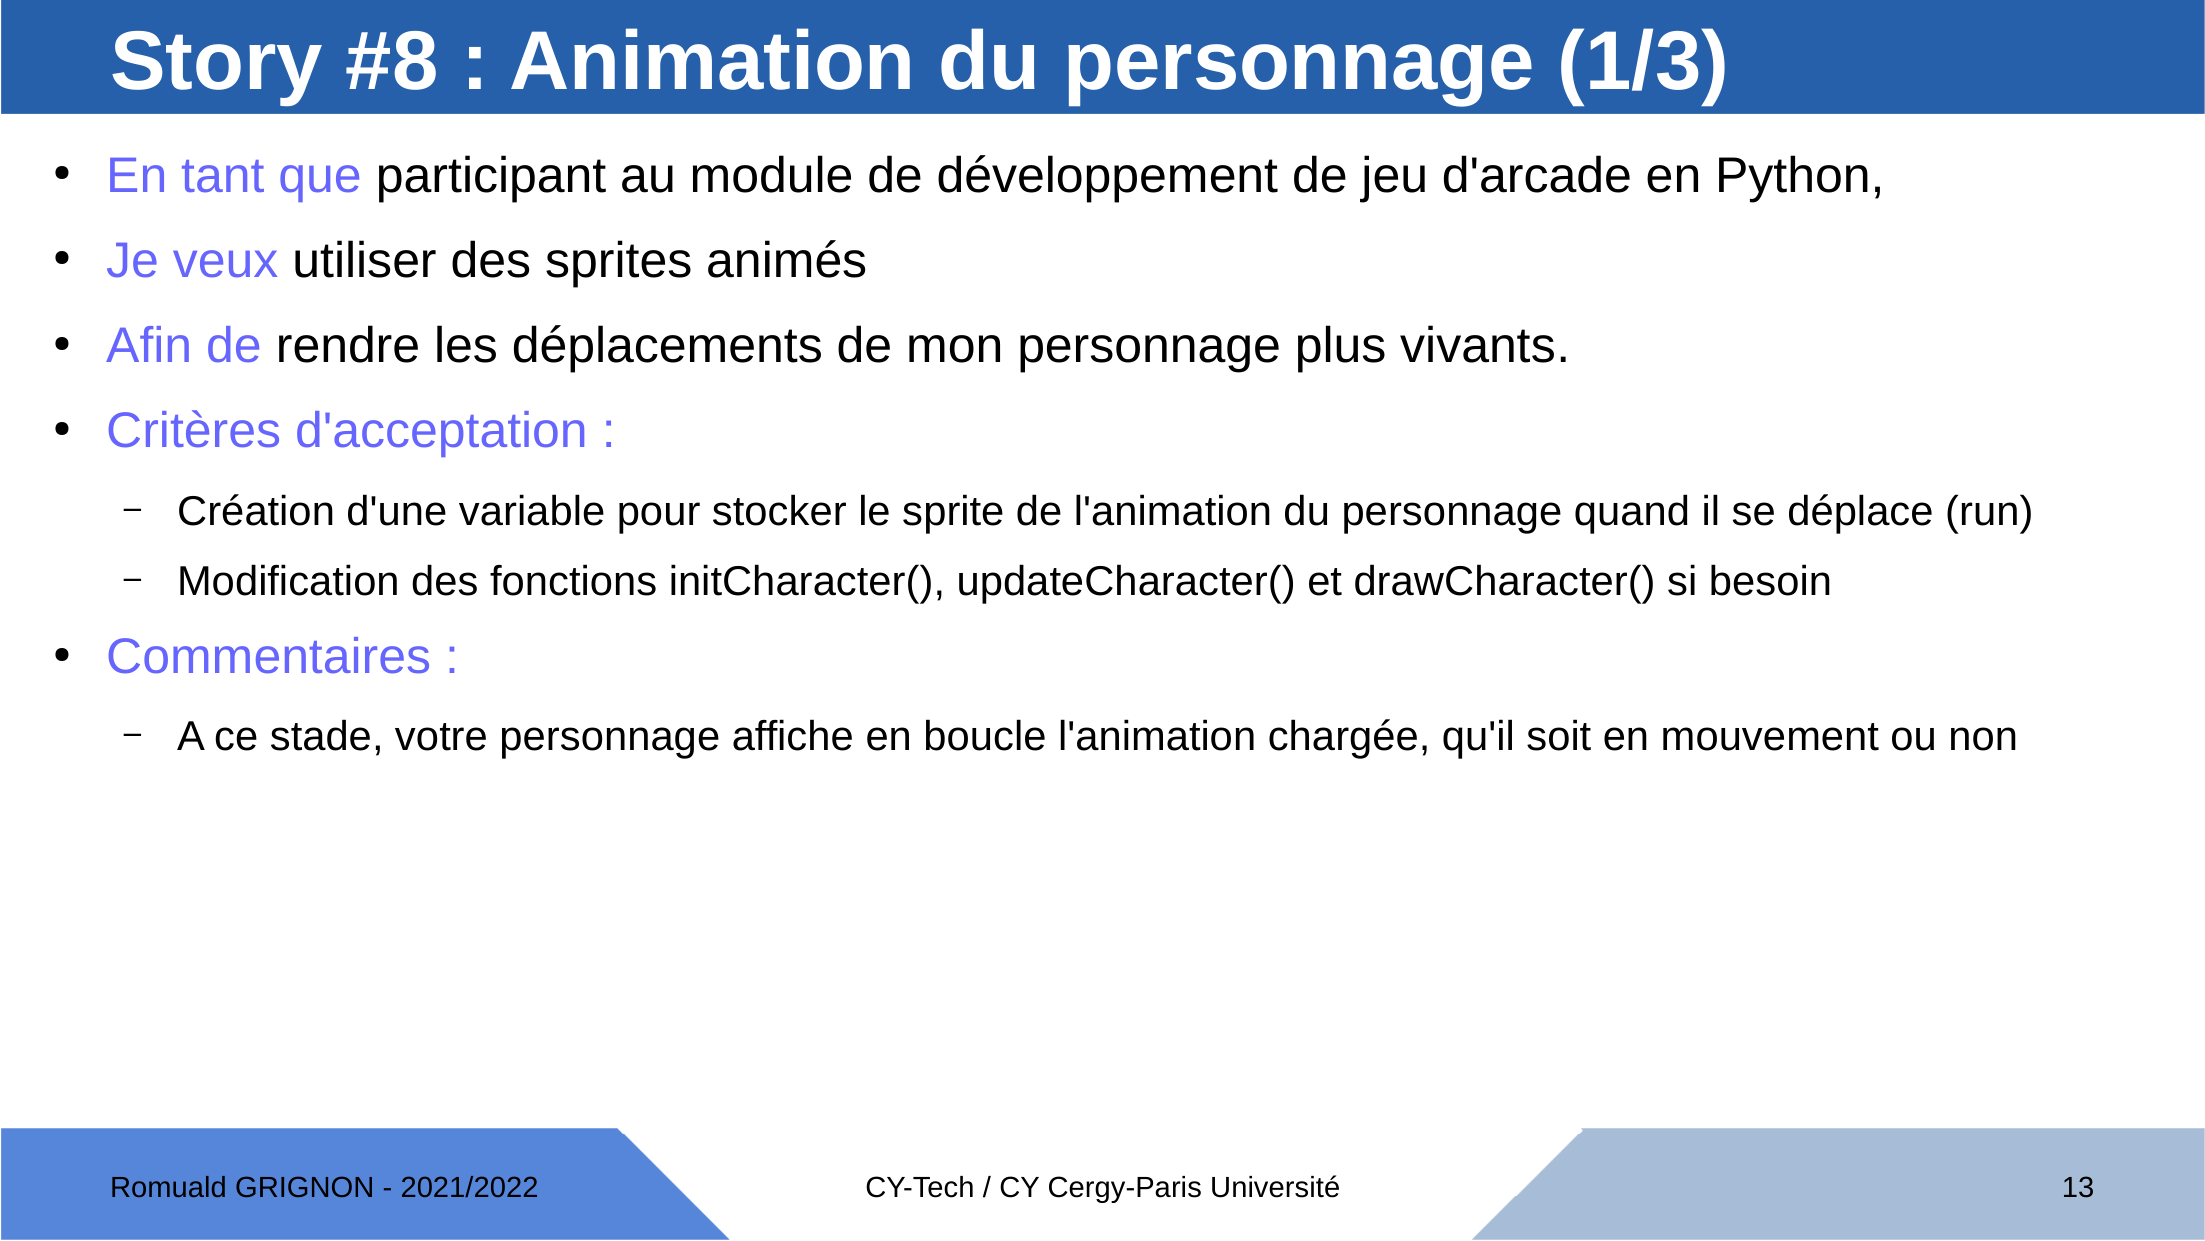

# Story #8 : Animation du personnage (1/3)
En tant que participant au module de développement de jeu d'arcade en Python,
Je veux utiliser des sprites animés
Afin de rendre les déplacements de mon personnage plus vivants.
Critères d'acceptation :
Création d'une variable pour stocker le sprite de l'animation du personnage quand il se déplace (run)
Modification des fonctions initCharacter(), updateCharacter() et drawCharacter() si besoin
Commentaires :
A ce stade, votre personnage affiche en boucle l'animation chargée, qu'il soit en mouvement ou non
Romuald GRIGNON - 2021/2022
CY-Tech / CY Cergy-Paris Université
13